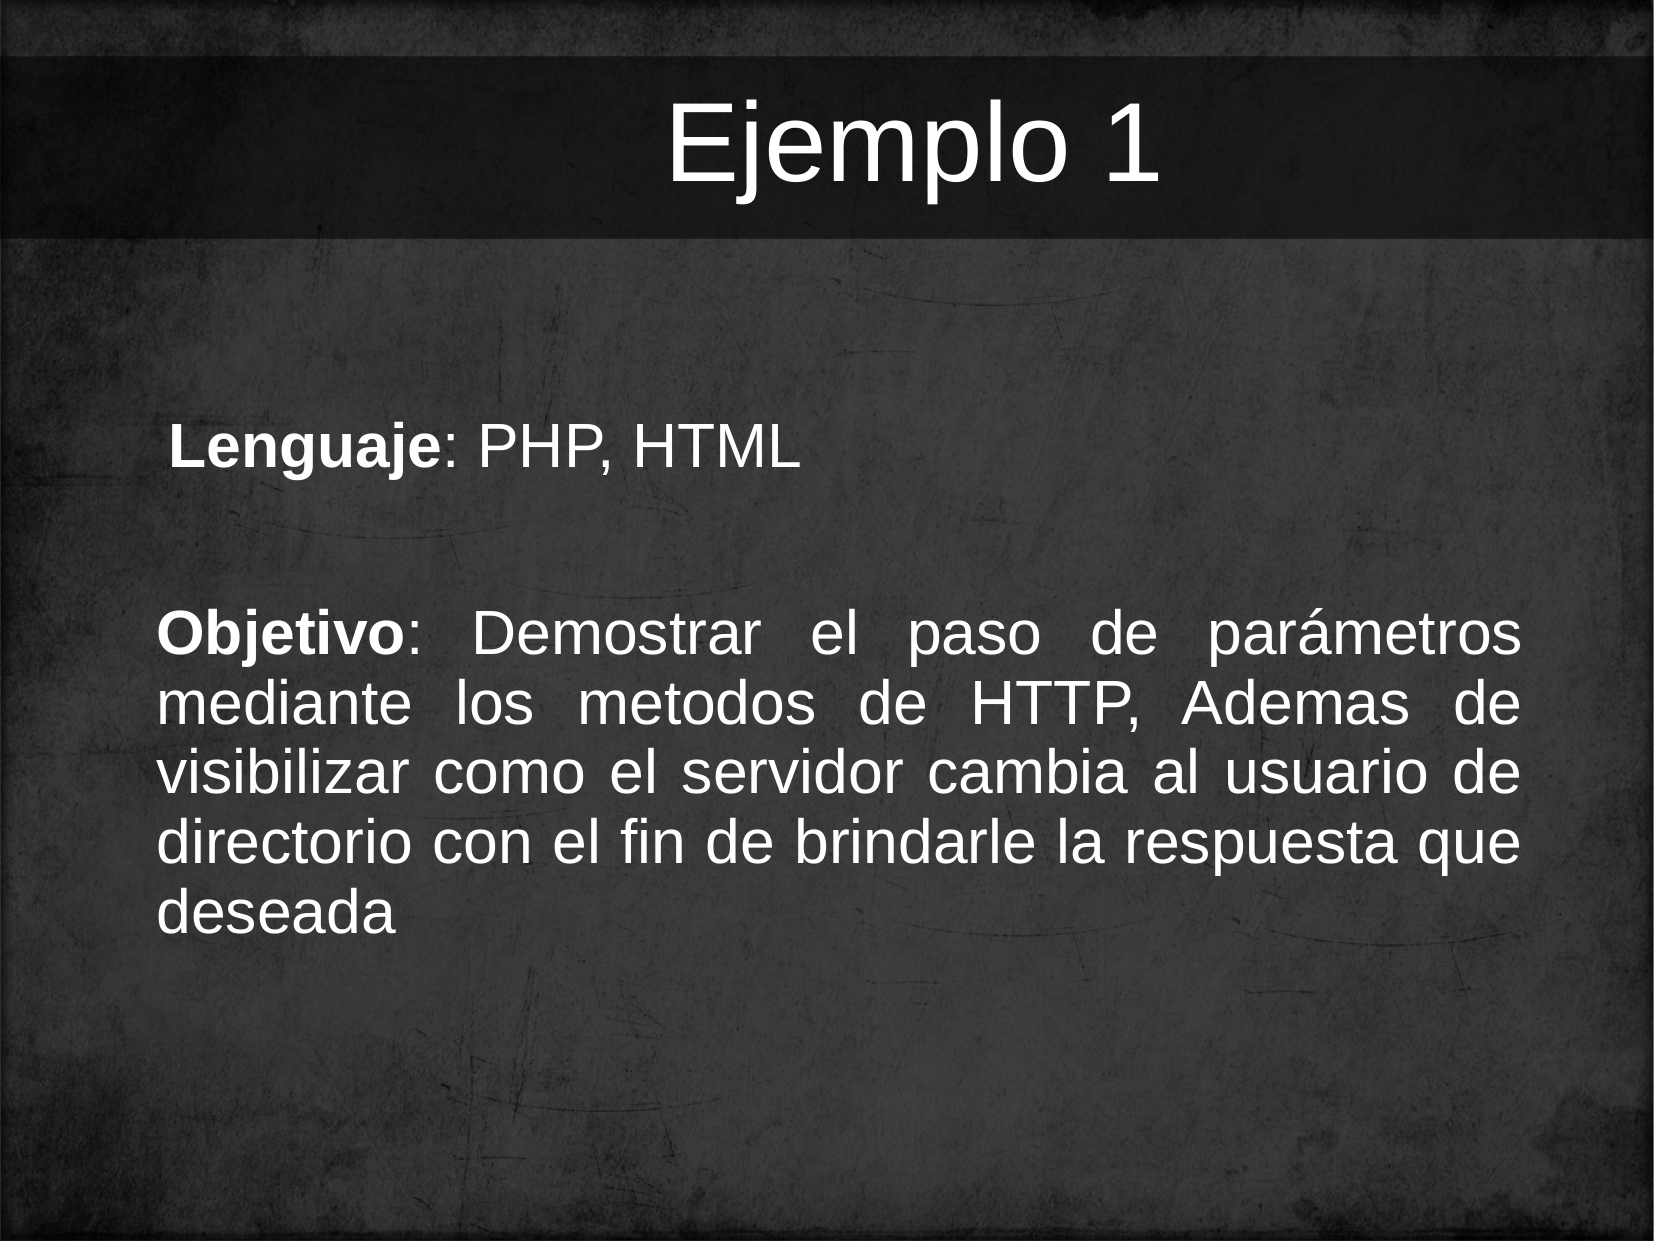

Ejemplo 1
Lenguaje: PHP, HTML
Objetivo: Demostrar el paso de parámetros mediante los metodos de HTTP, Ademas de visibilizar como el servidor cambia al usuario de directorio con el fin de brindarle la respuesta que deseada